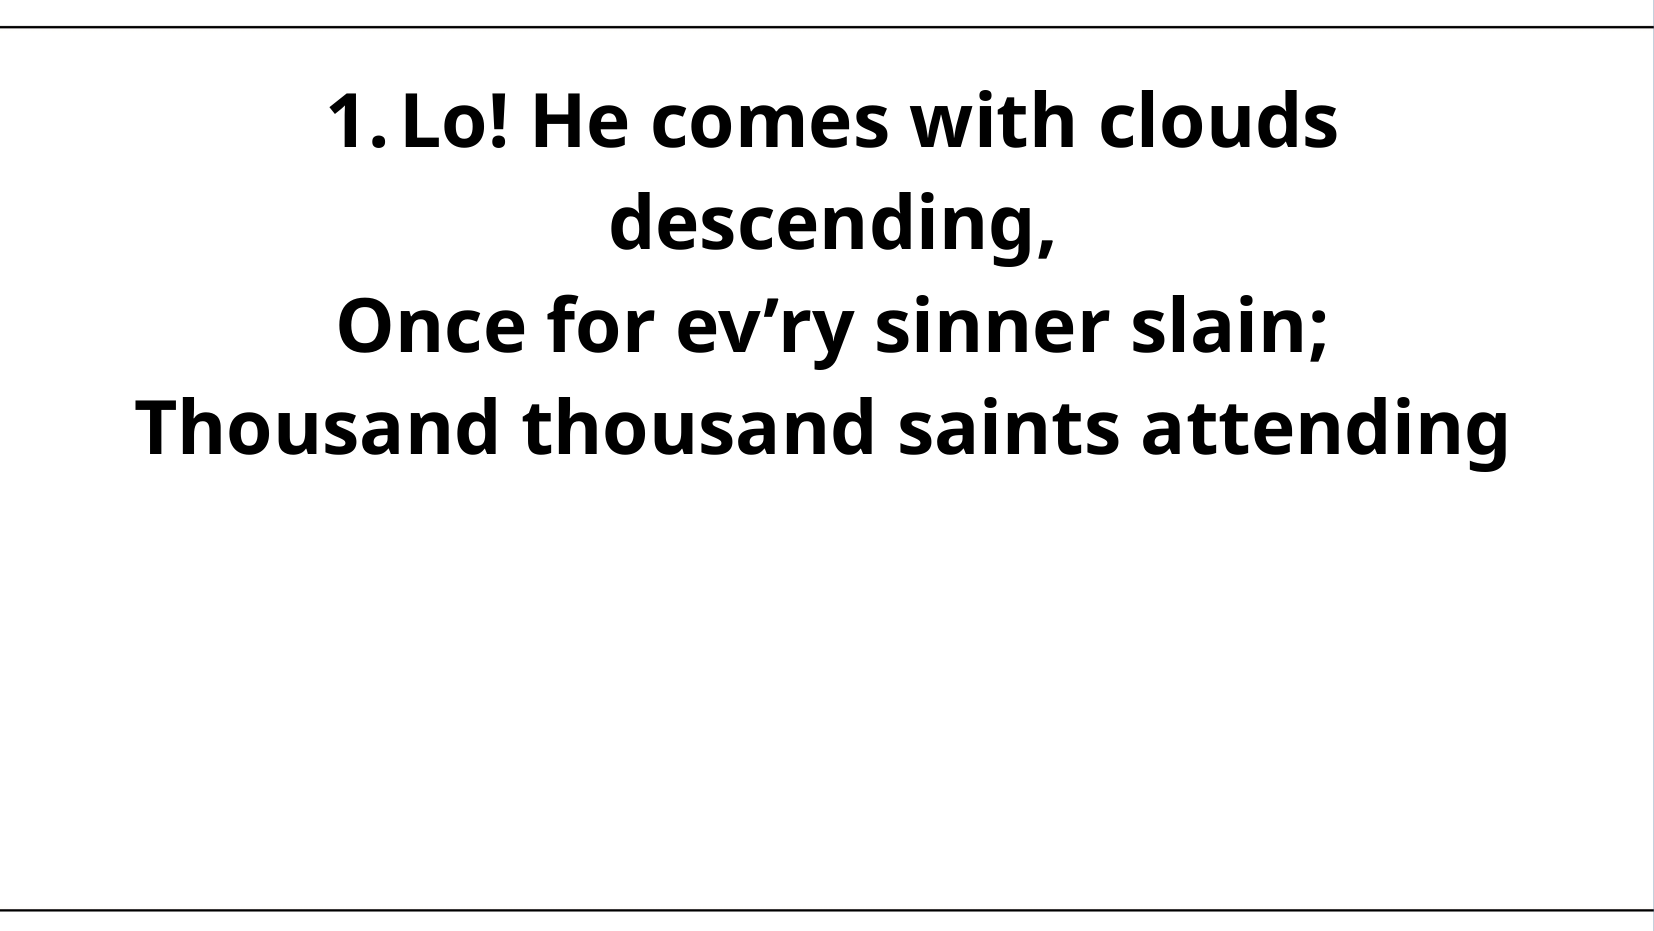

1.	Lo! He comes with clouds descending,
Once for ev’ry sinner slain;
Thousand thousand saints attending